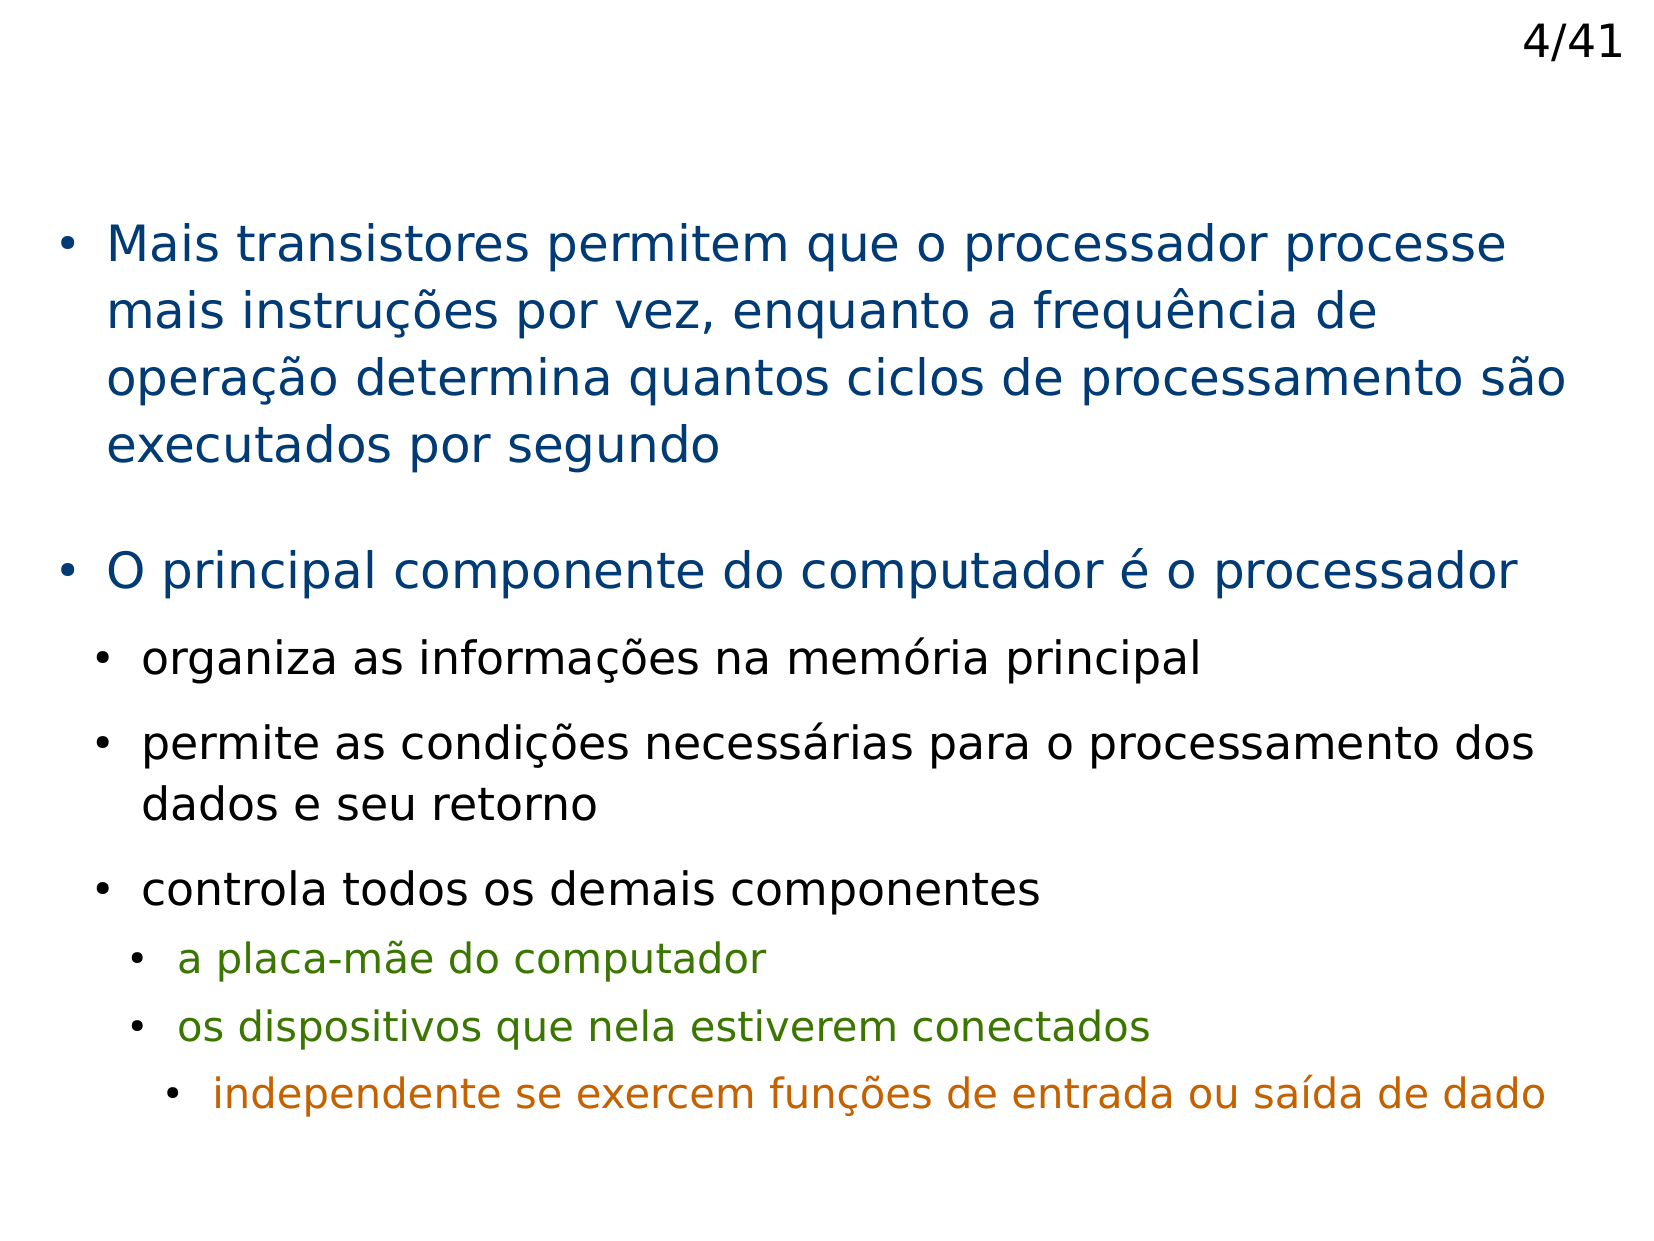

4
#
Mais transistores permitem que o processador processe mais instruções por vez, enquanto a frequência de operação determina quantos ciclos de processamento são executados por segundo
O principal componente do computador é o processador
organiza as informações na memória principal
permite as condições necessárias para o processamento dos dados e seu retorno
controla todos os demais componentes
a placa-mãe do computador
os dispositivos que nela estiverem conectados
independente se exercem funções de entrada ou saída de dado